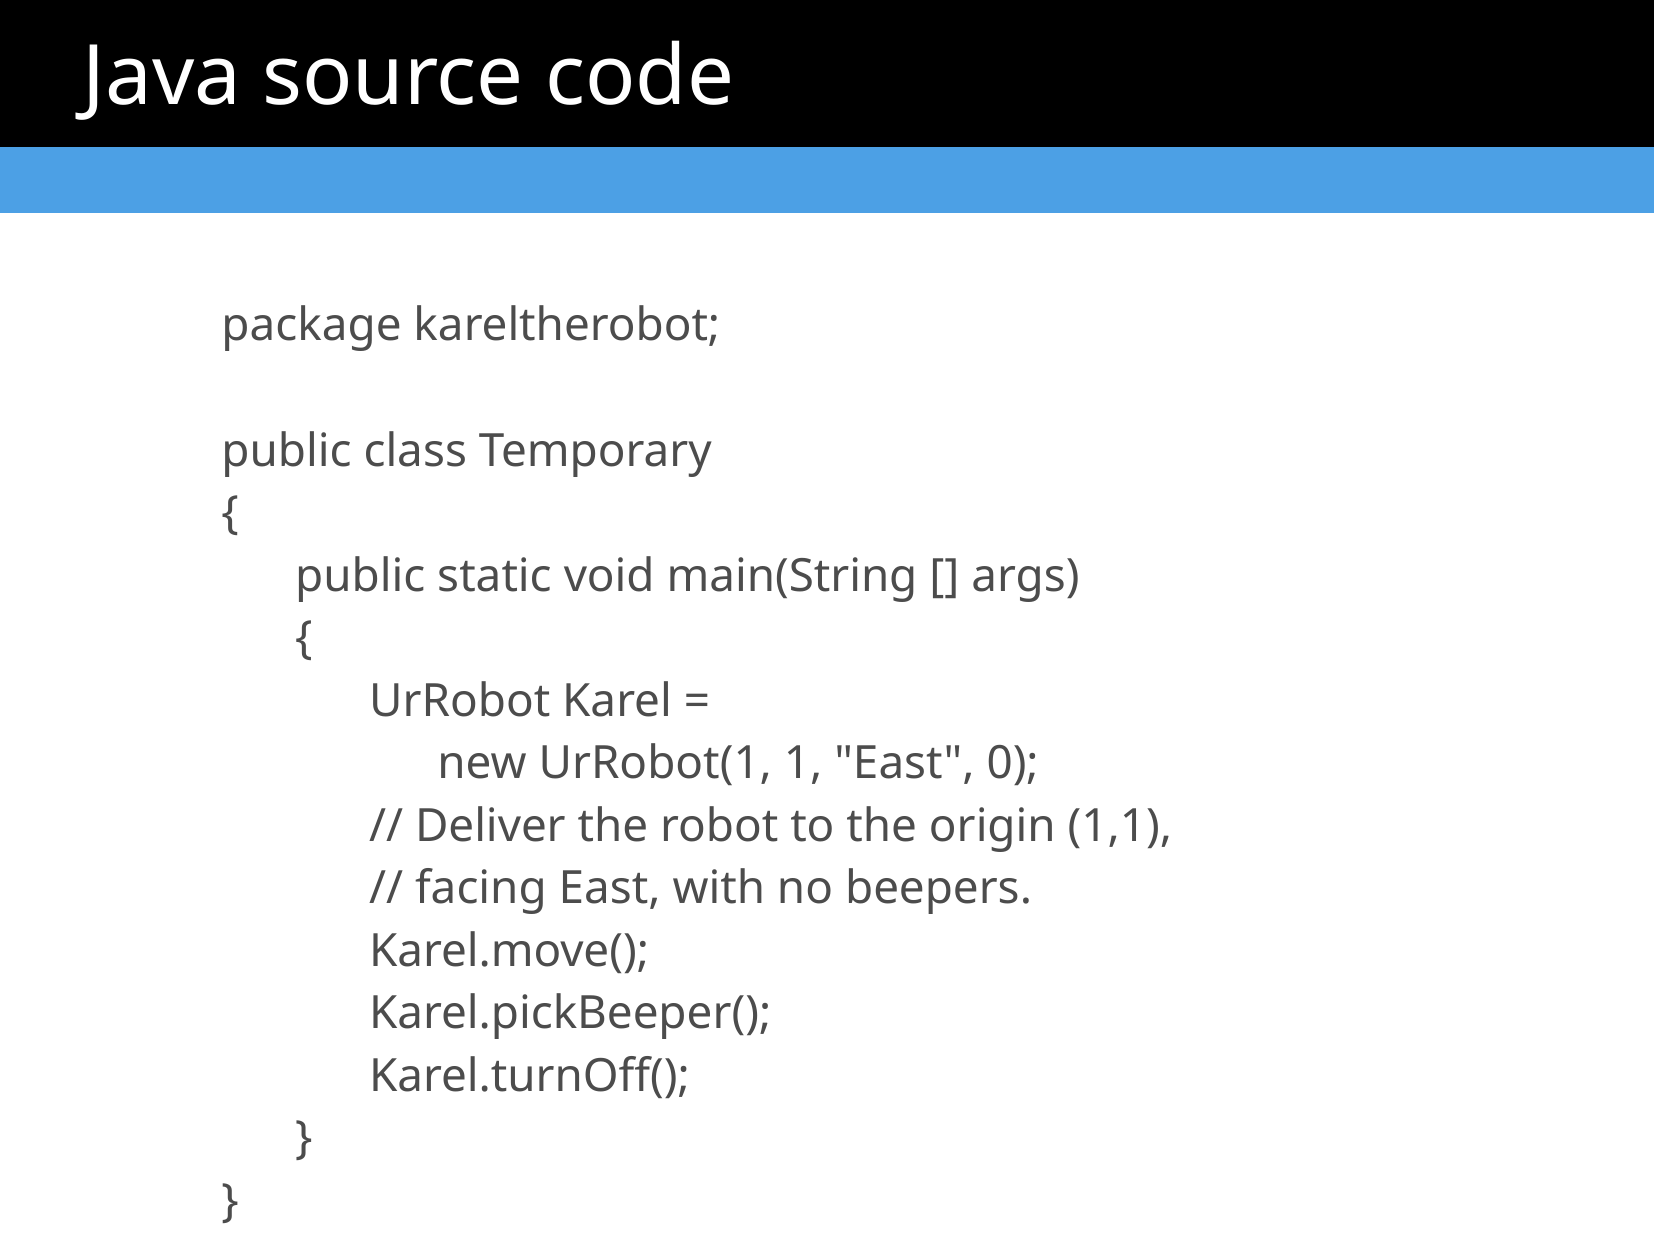

# Java source code
package kareltherobot;
public class Temporary
{
	public static void main(String [] args)
	{
		UrRobot Karel =
 new UrRobot(1, 1, "East", 0);
		// Deliver the robot to the origin (1,1),
		// facing East, with no beepers.
		Karel.move();
		Karel.pickBeeper();
		Karel.turnOff();
	}
}